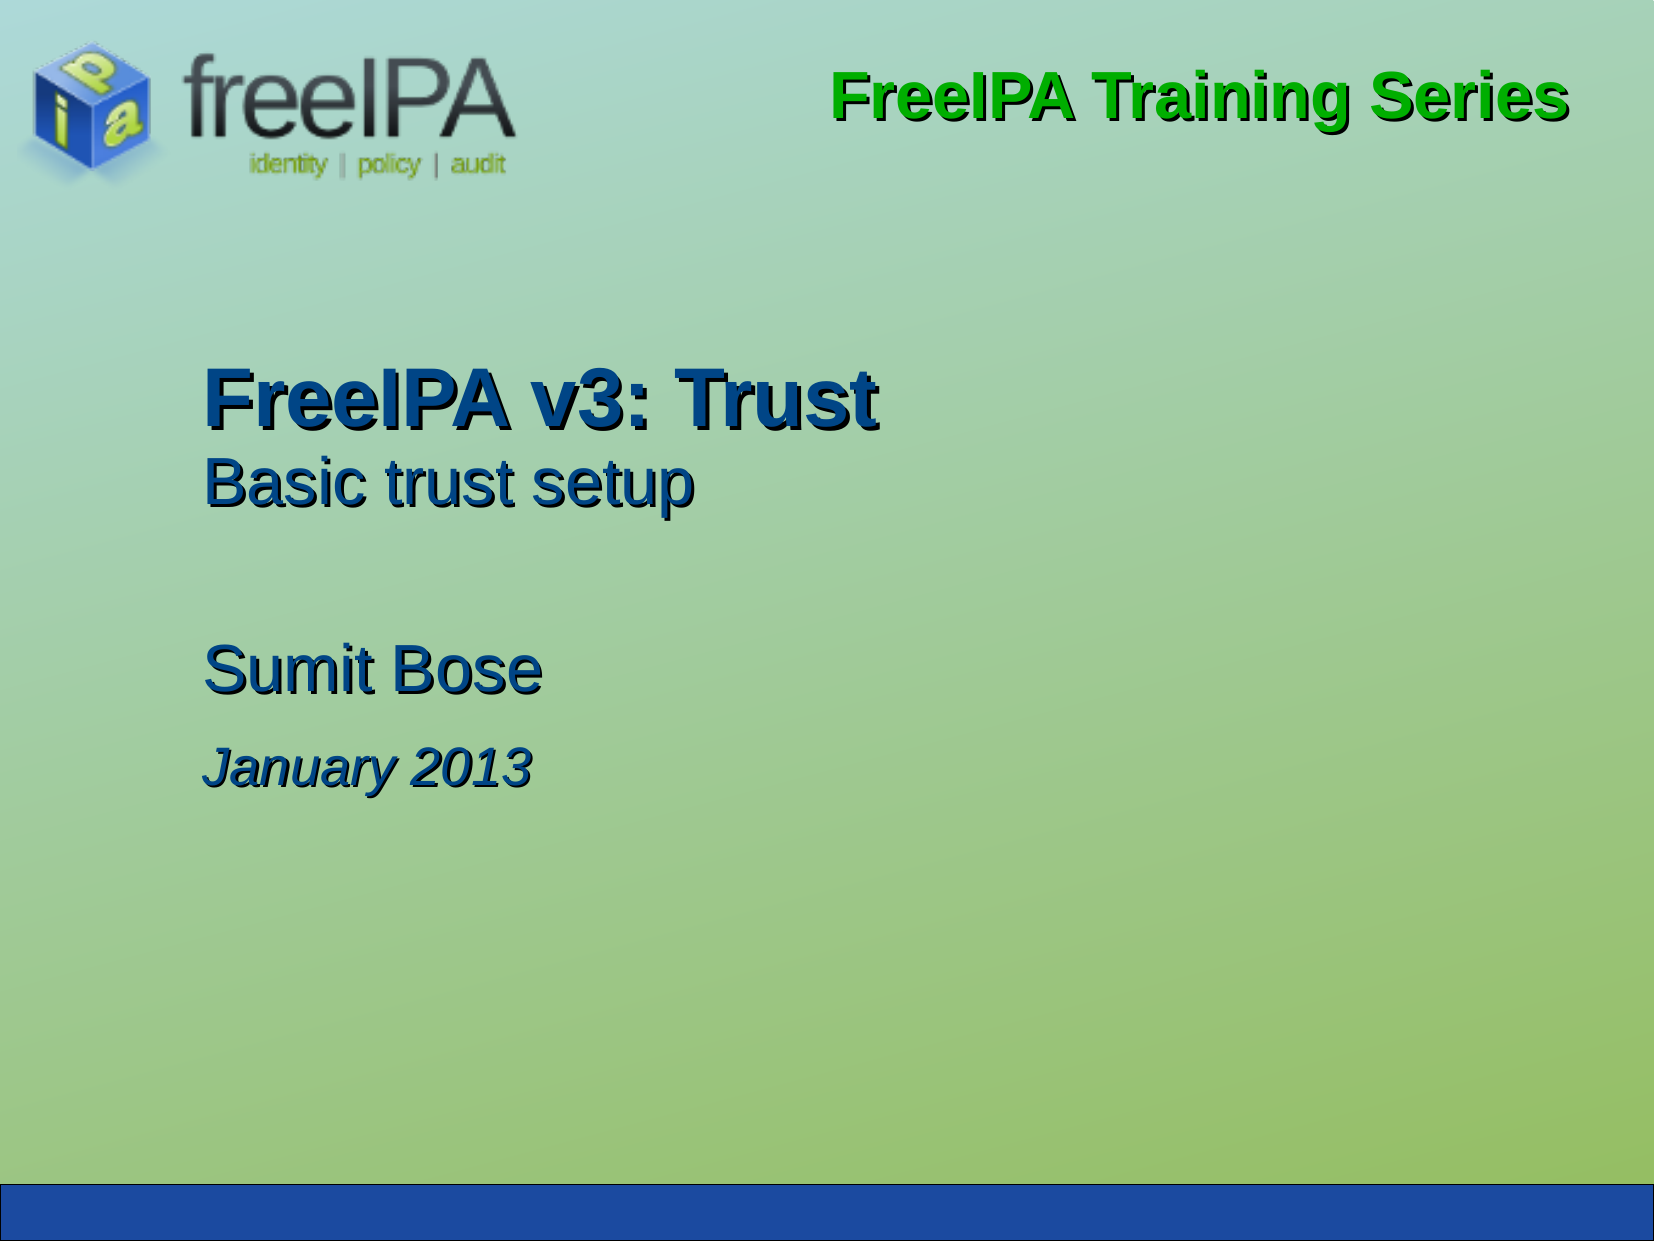

FreeIPA v3: Trust
Basic trust setup
Sumit Bose
January 2013